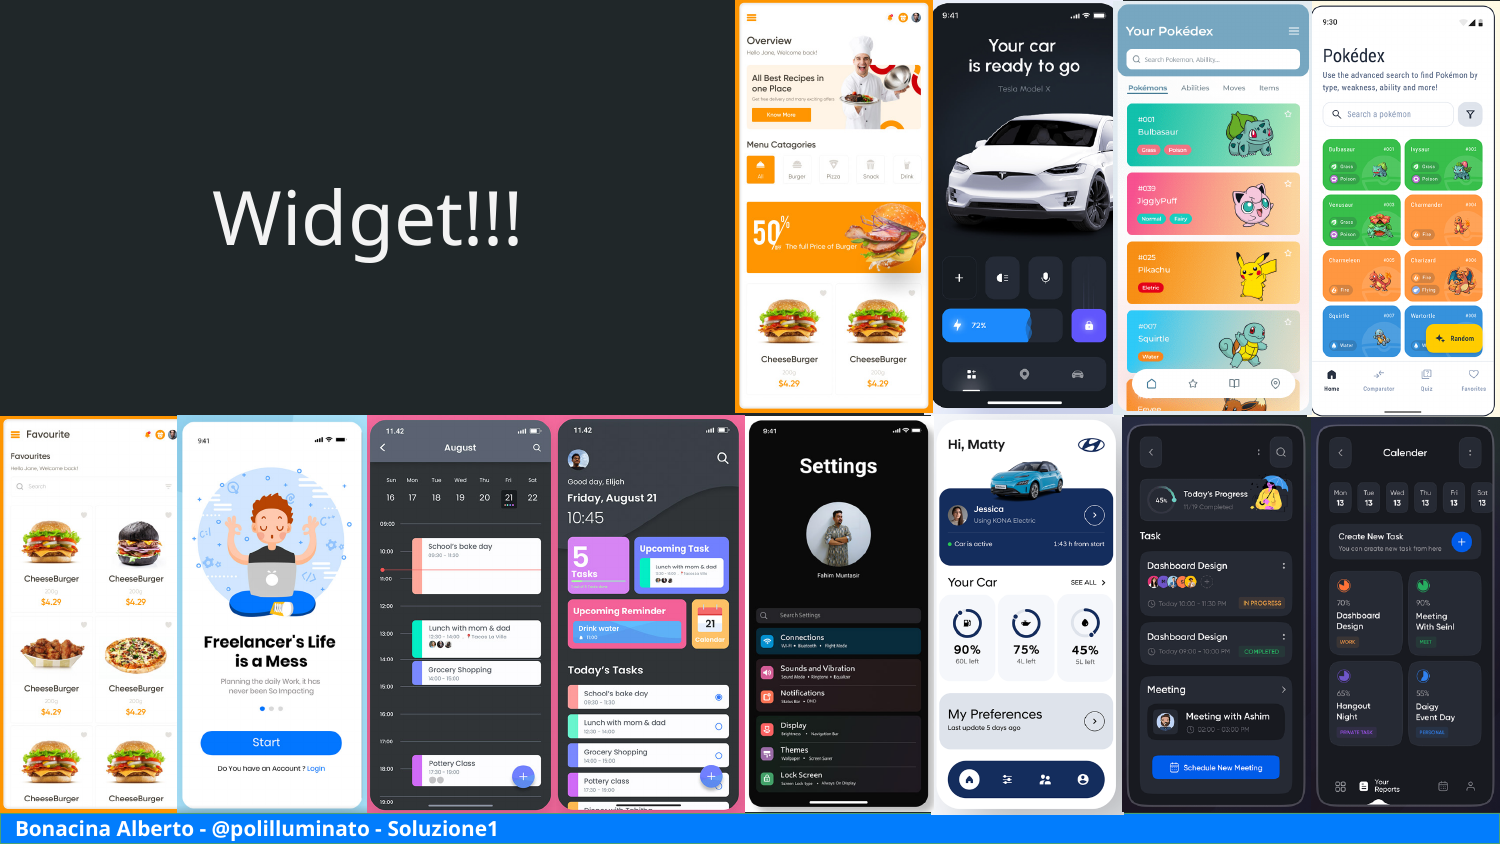

Widget!!!
Bonacina Alberto - @polilluminato - Soluzione1